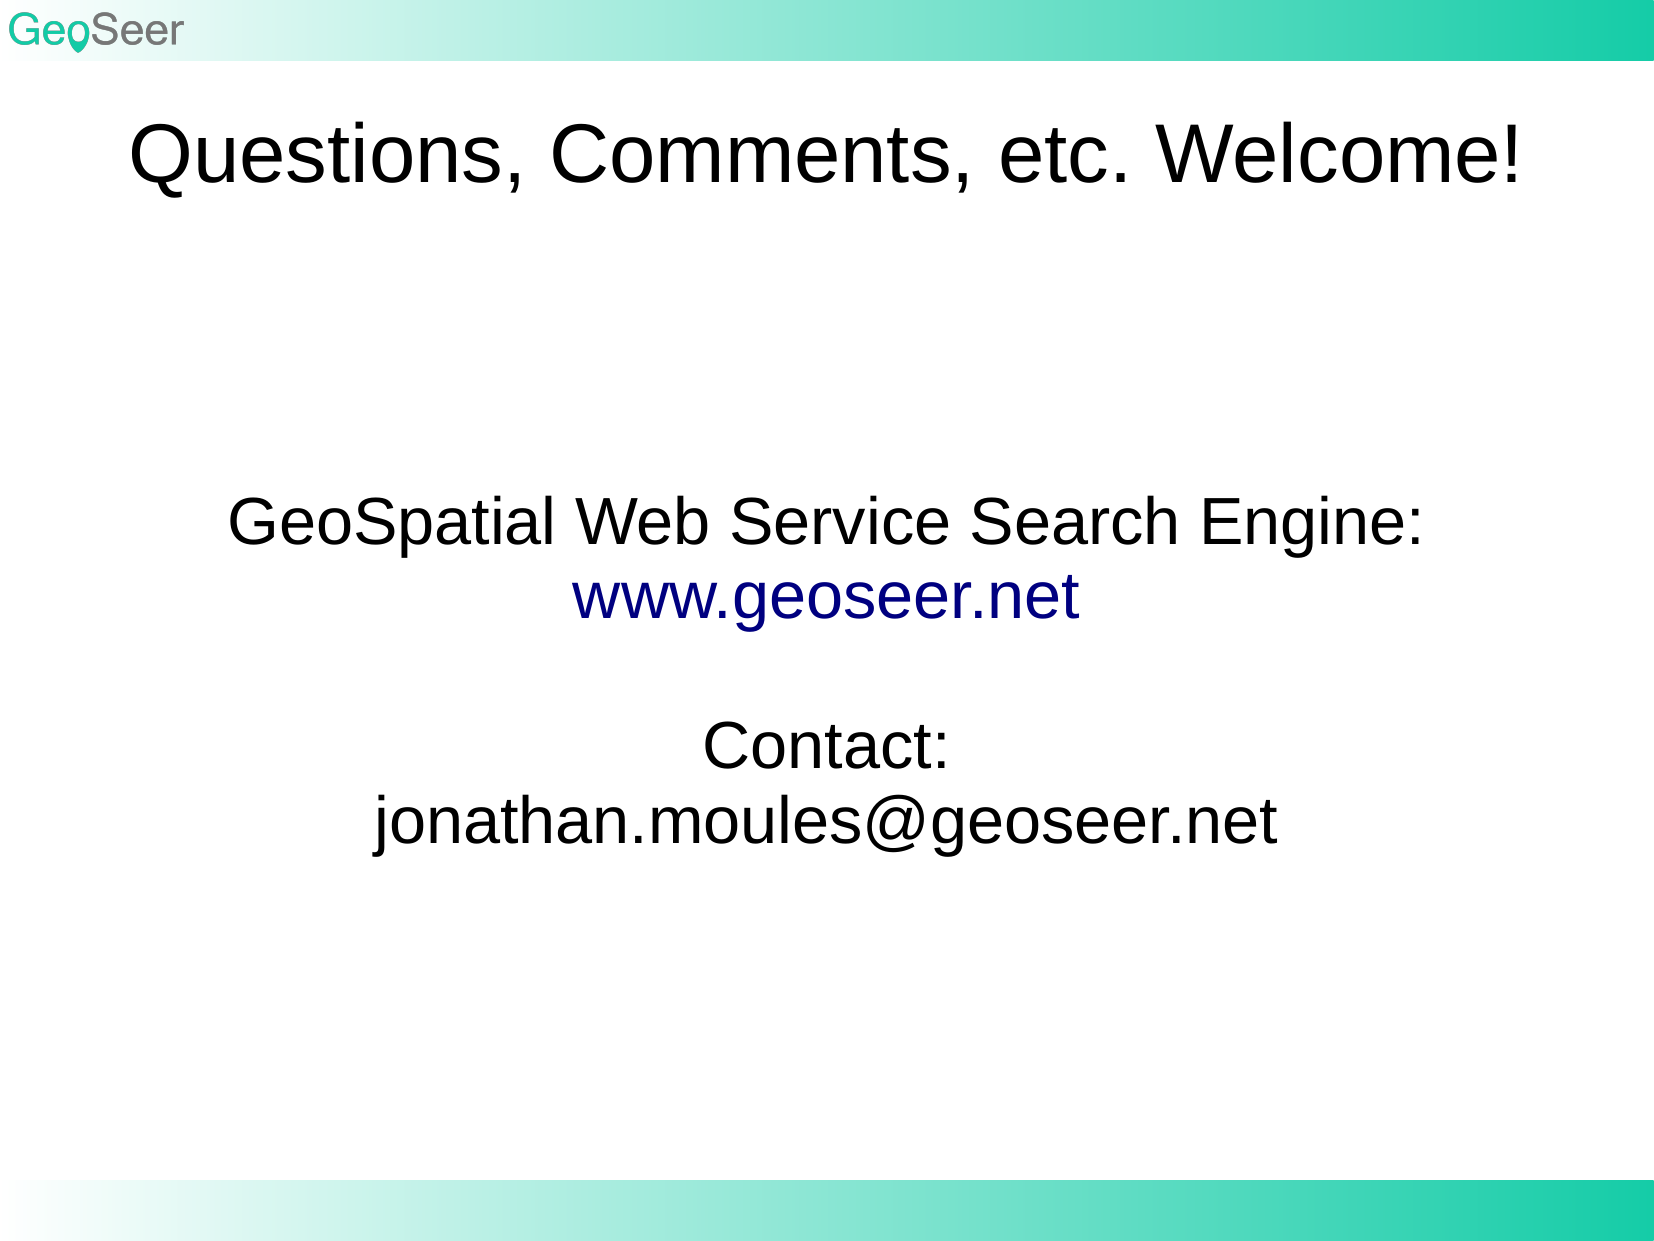

# Questions, Comments, etc. Welcome!
GeoSpatial Web Service Search Engine:
www.geoseer.net
Contact:
jonathan.moules@geoseer.net